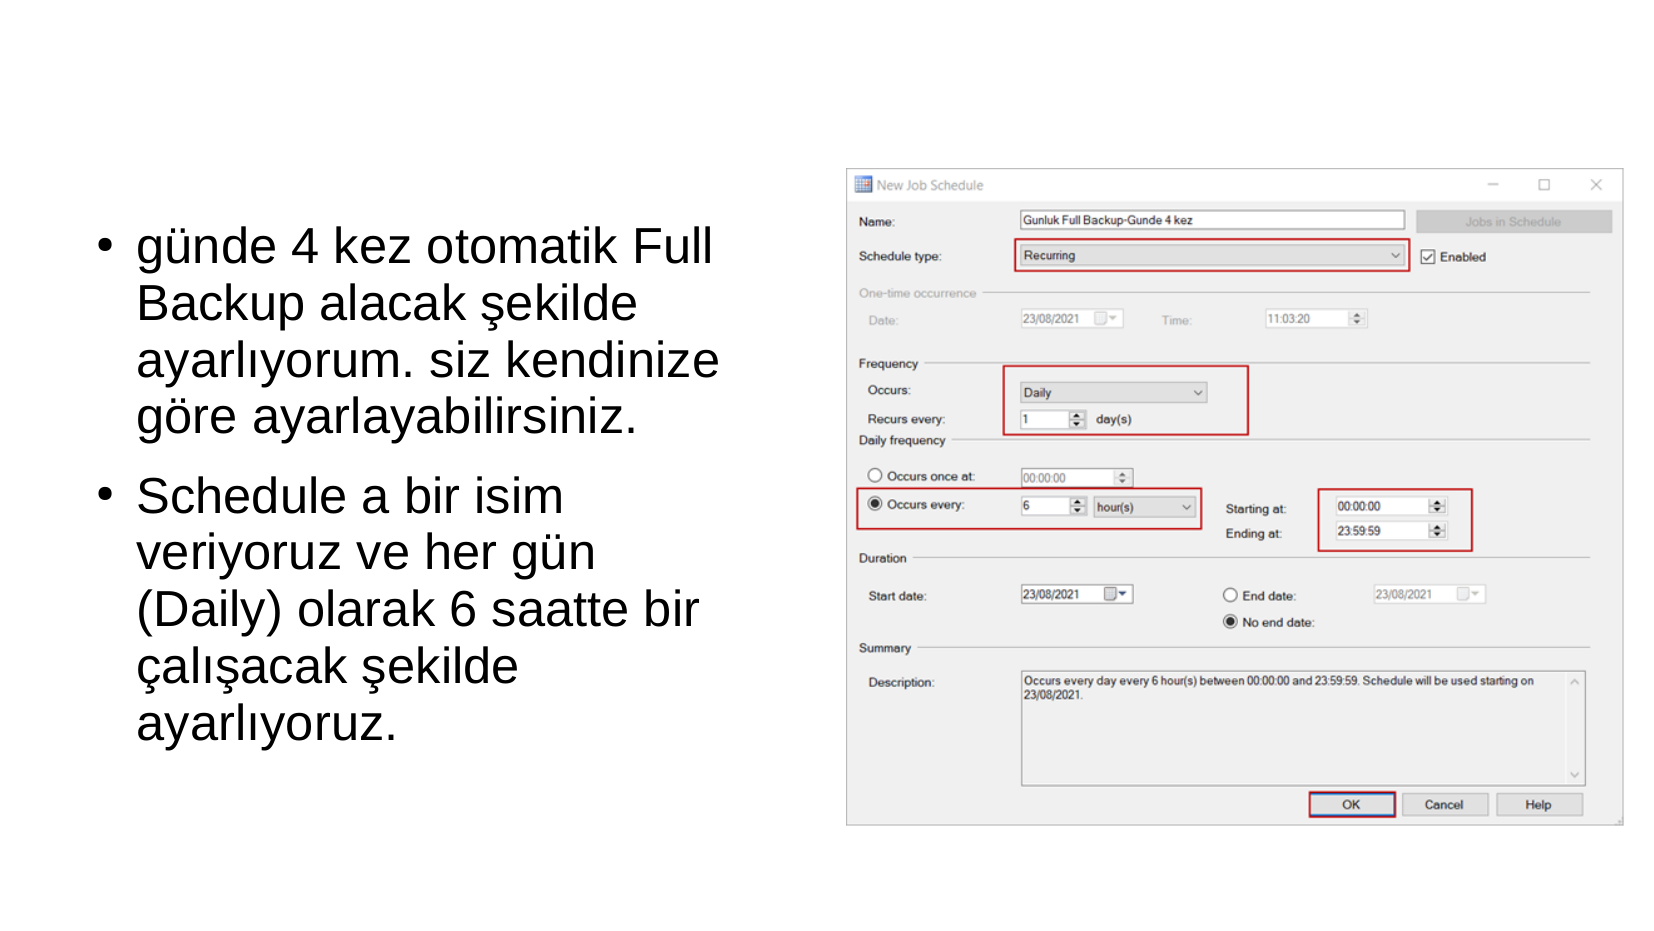

#
günde 4 kez otomatik Full Backup alacak şekilde ayarlıyorum. siz kendinize göre ayarlayabilirsiniz.
Schedule a bir isim veriyoruz ve her gün (Daily) olarak 6 saatte bir çalışacak şekilde ayarlıyoruz.